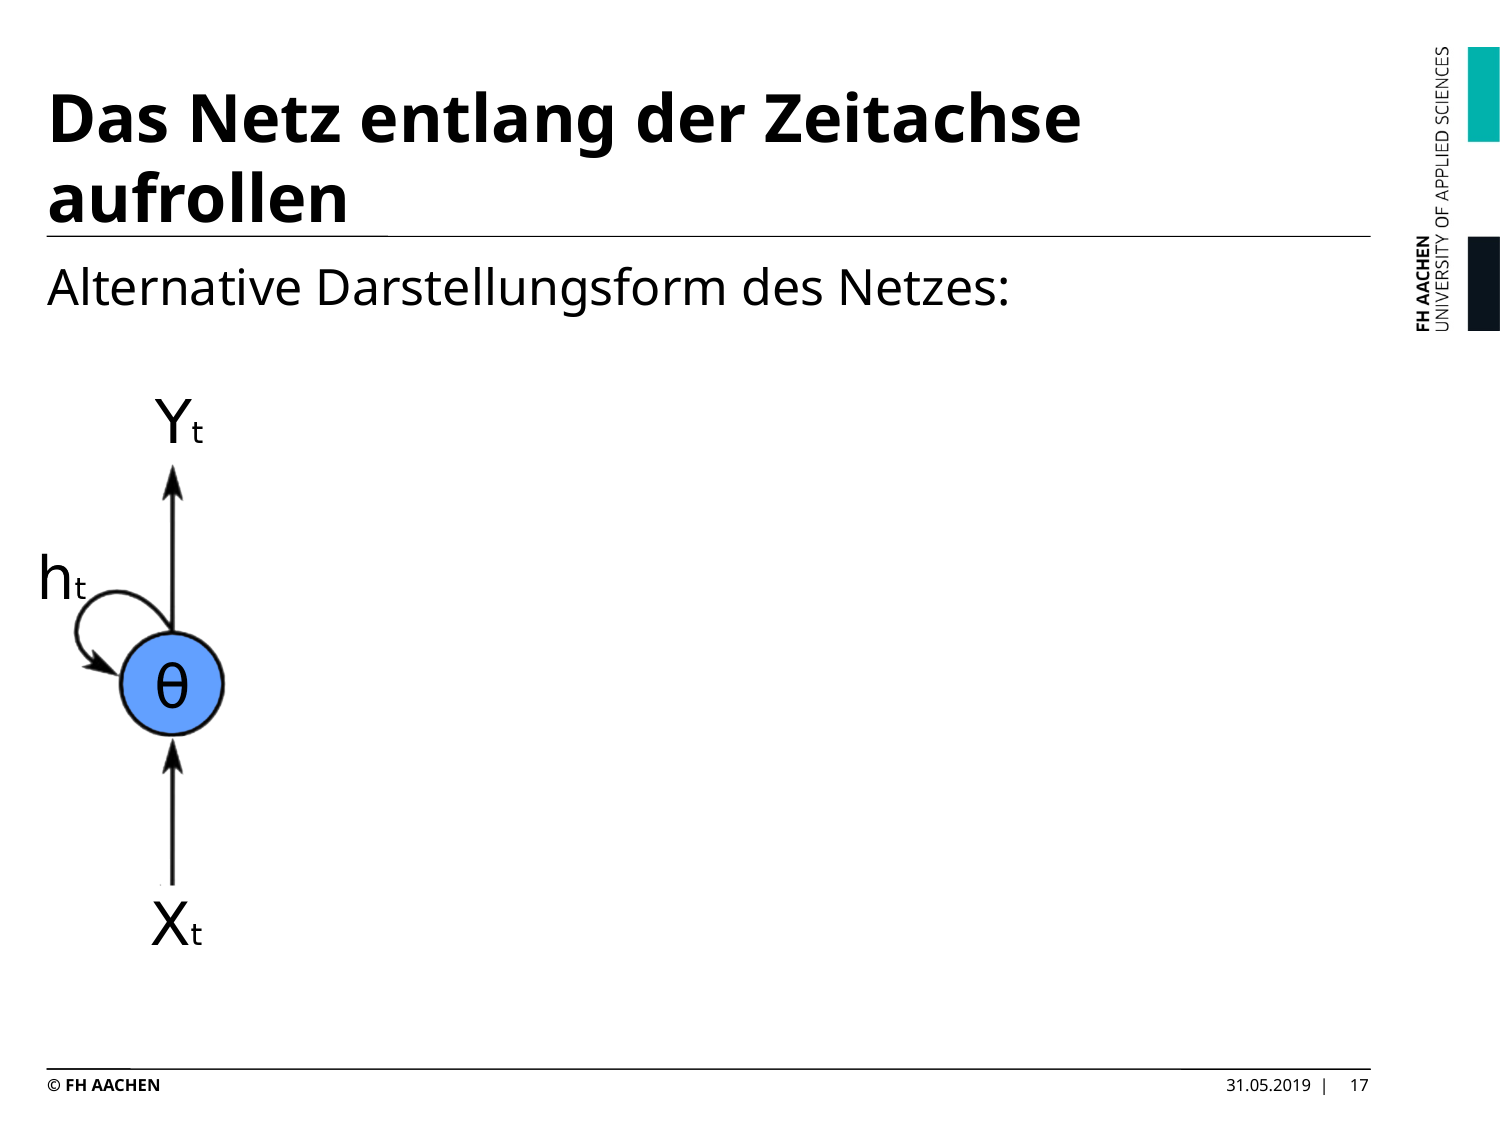

# Das Netz entlang der Zeitachse aufrollen
Alternative Darstellungsform des Netzes:
31.05.2019
17